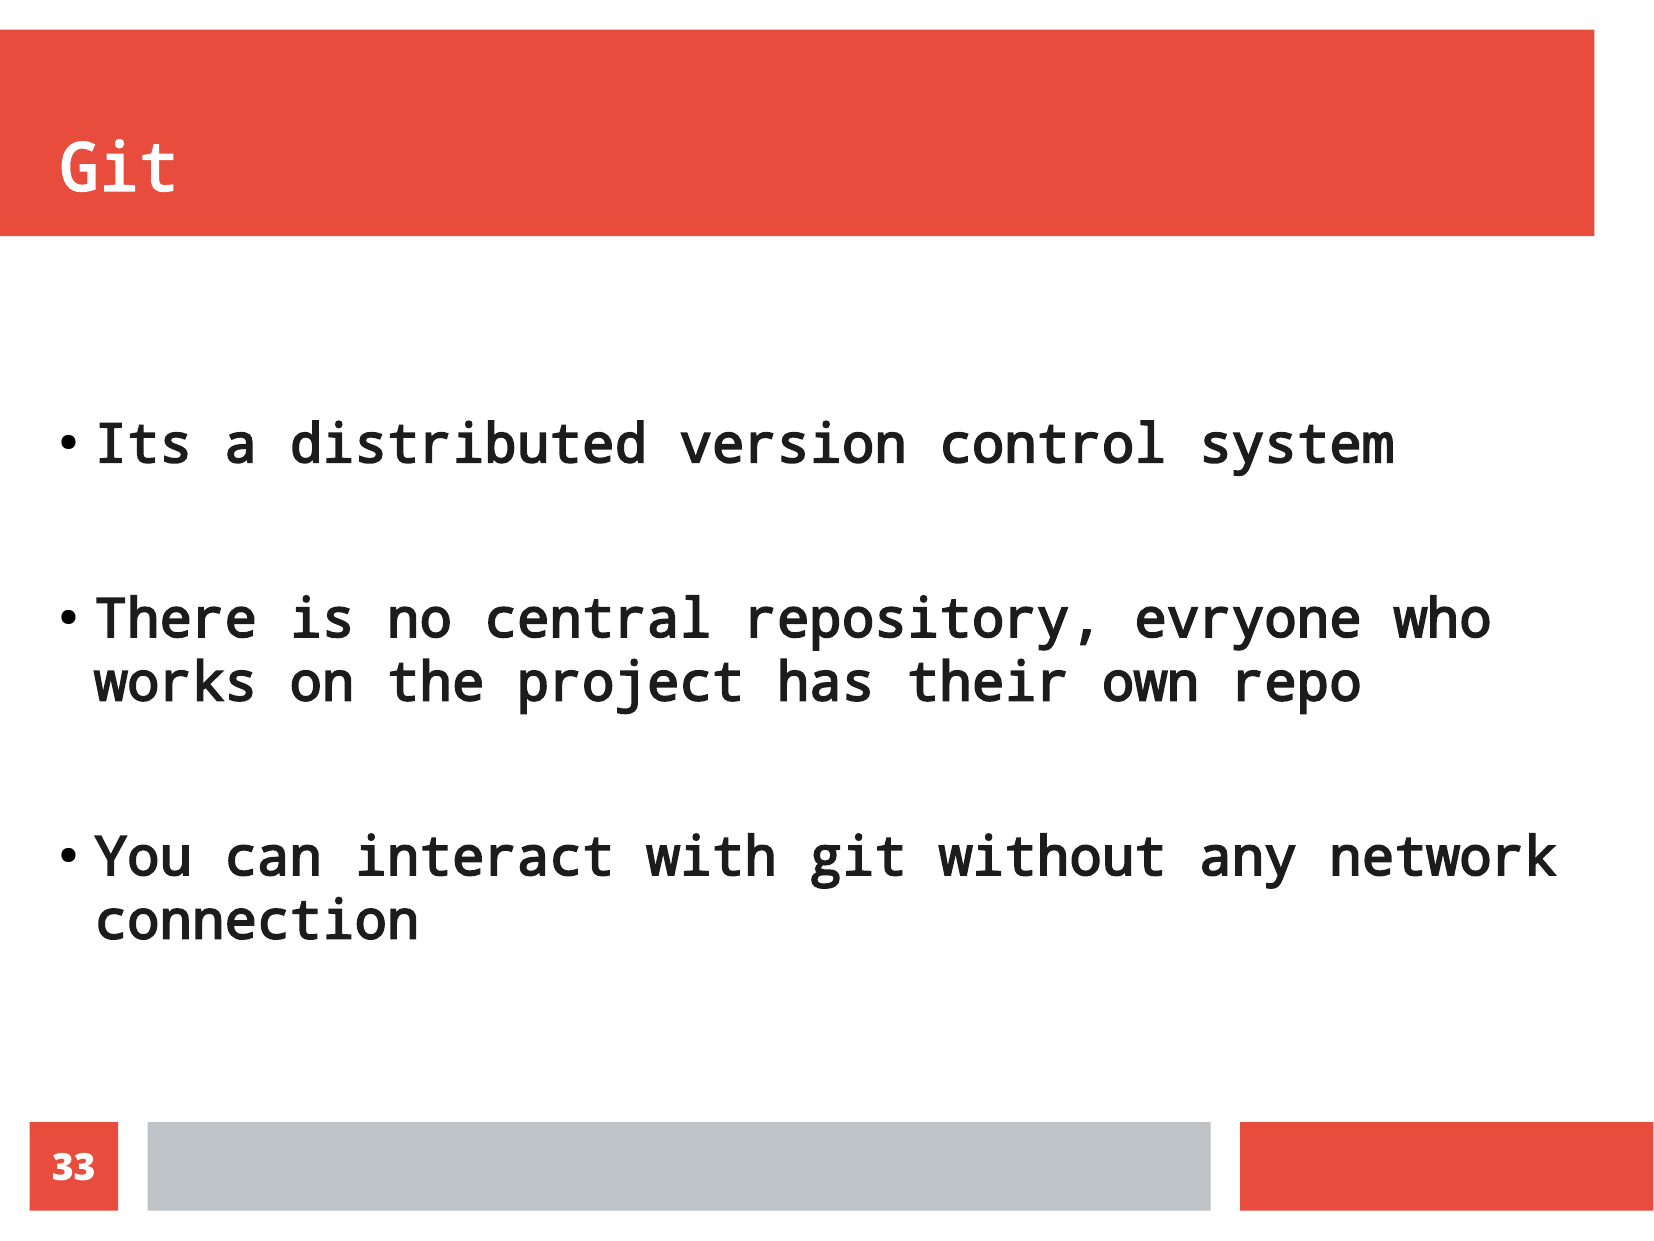

# Git
Its a distributed version control system
There is no central repository, evryone who works on the project has their own repo
You can interact with git without any network connection
33